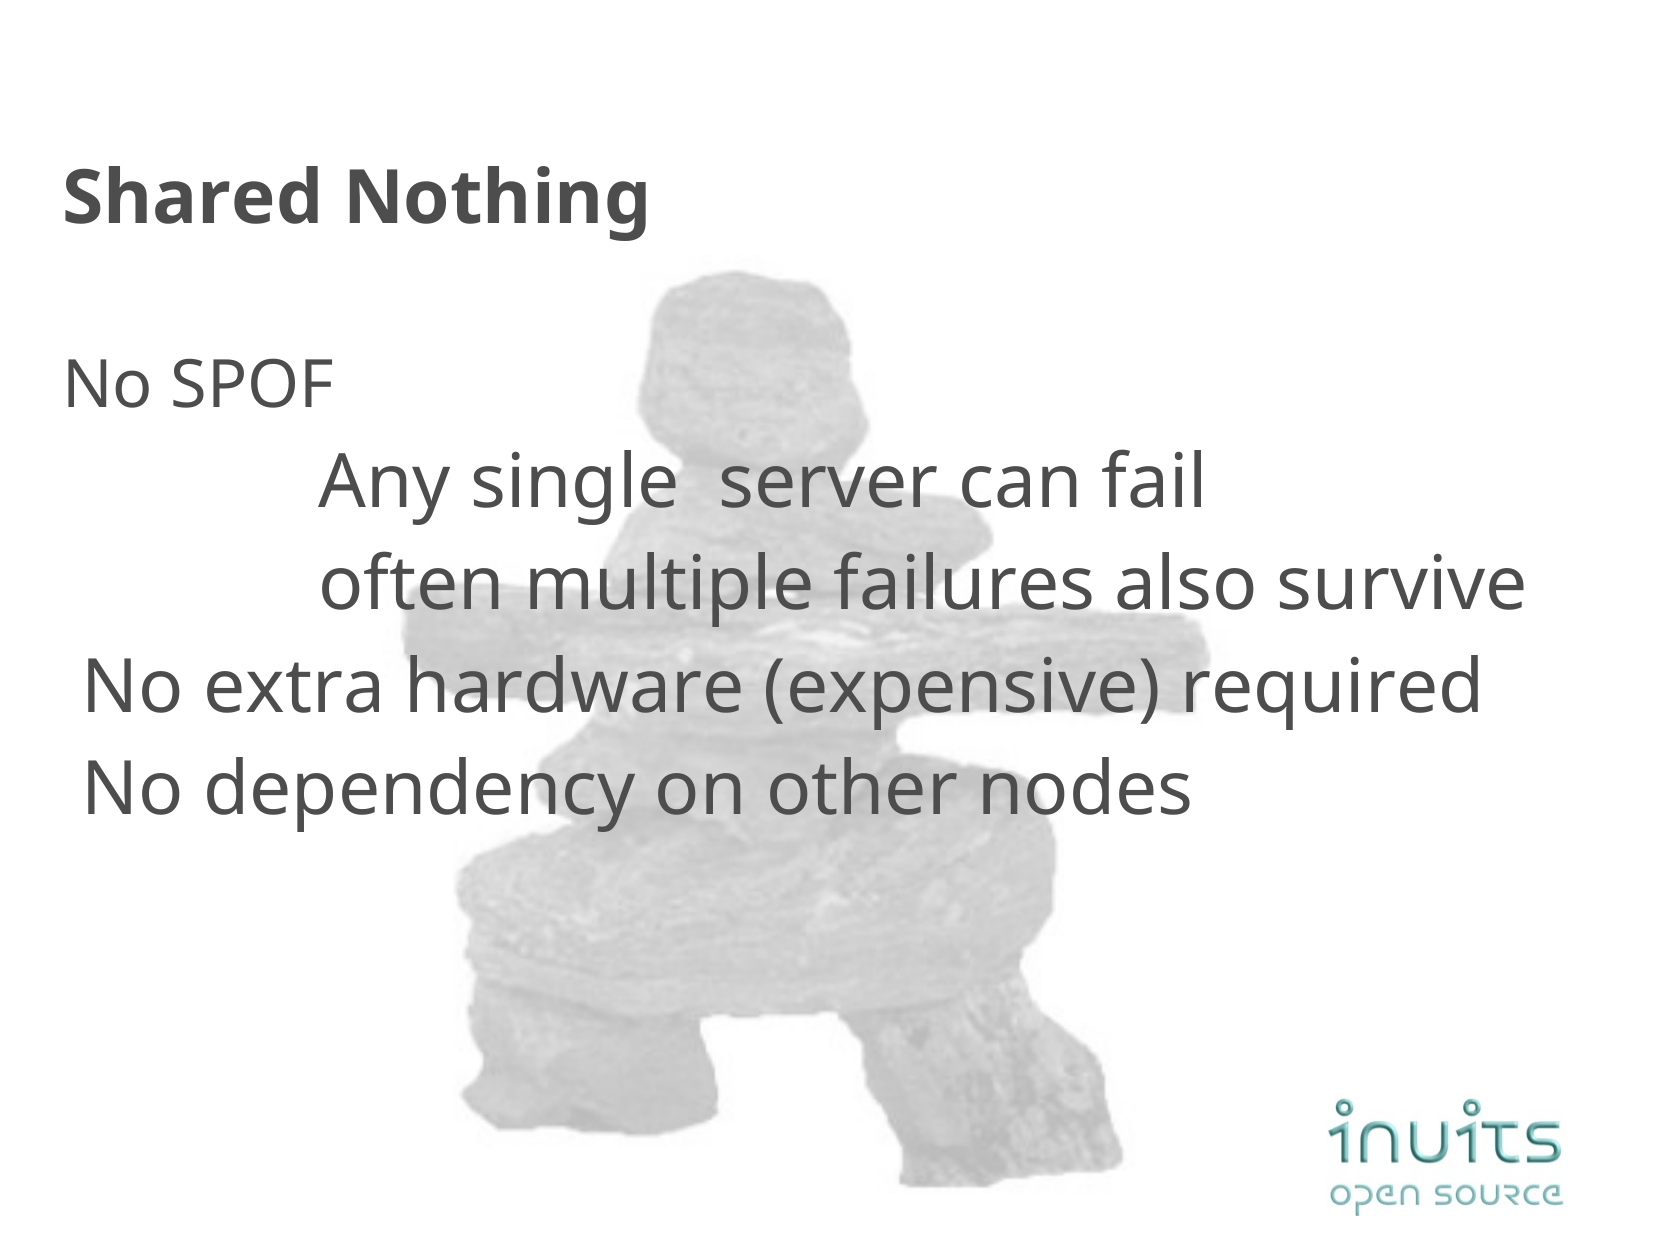

Shared Nothing
No SPOF
Any single server can fail
often multiple failures also survive
 No extra hardware (expensive) required
 No dependency on other nodes
#